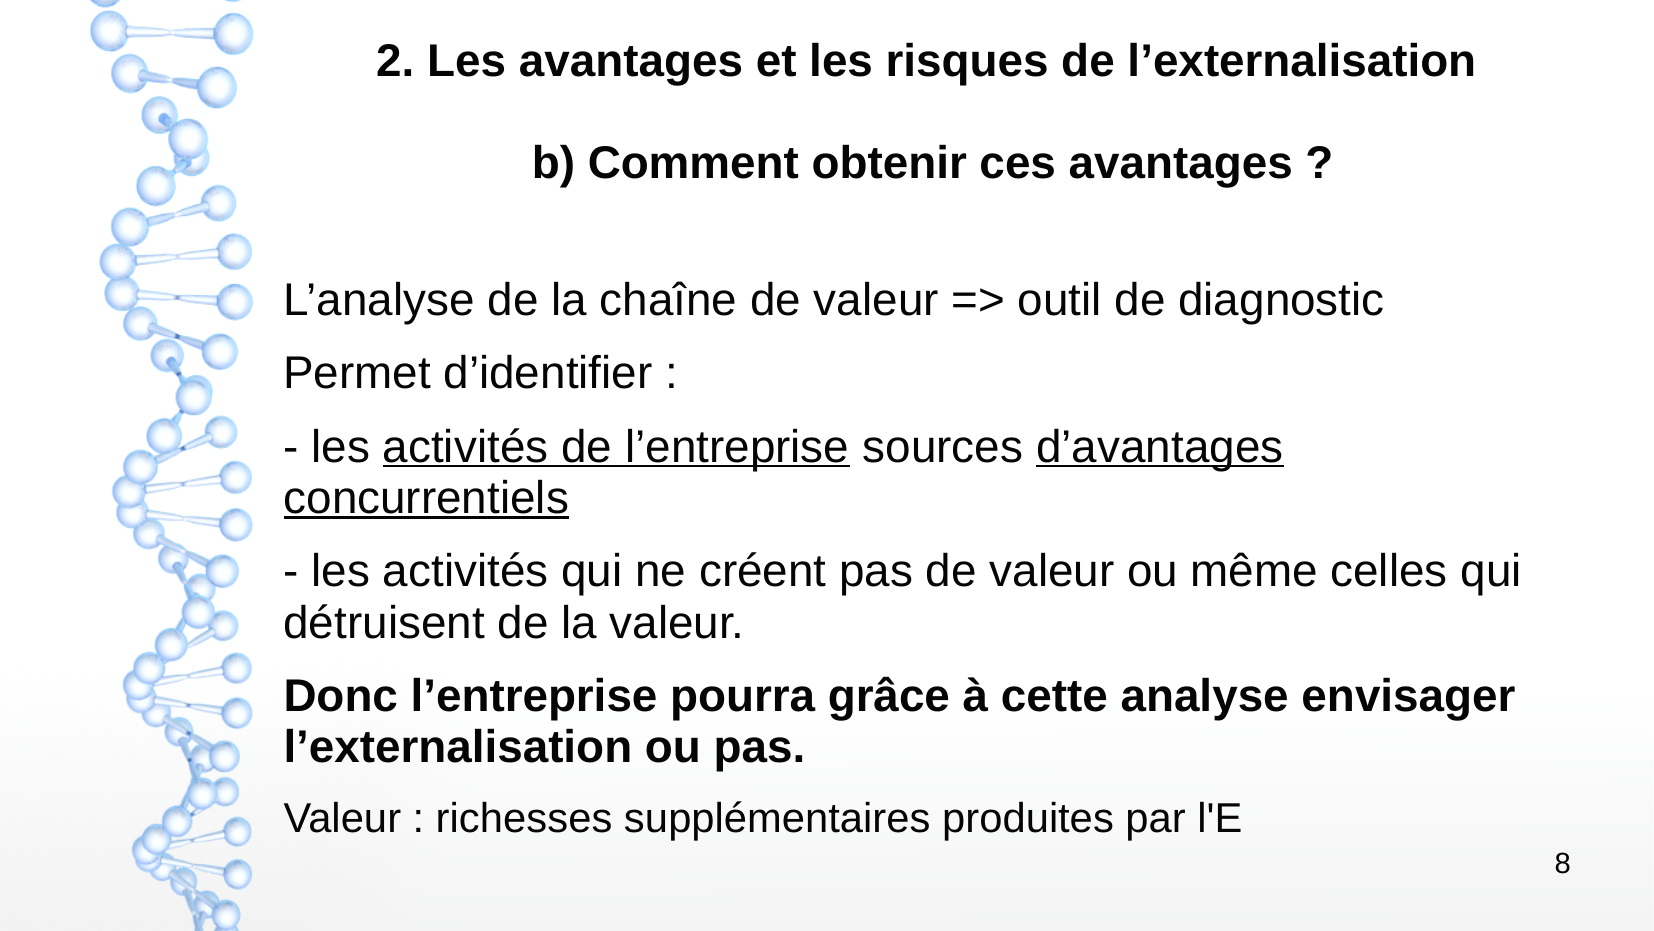

# 2. Les avantages et les risques de l’externalisation b) Comment obtenir ces avantages ?
L’analyse de la chaîne de valeur => outil de diagnostic
Permet d’identifier :
- les activités de l’entreprise sources d’avantages concurrentiels
- les activités qui ne créent pas de valeur ou même celles qui détruisent de la valeur.
Donc l’entreprise pourra grâce à cette analyse envisager l’externalisation ou pas.
Valeur : richesses supplémentaires produites par l'E
8